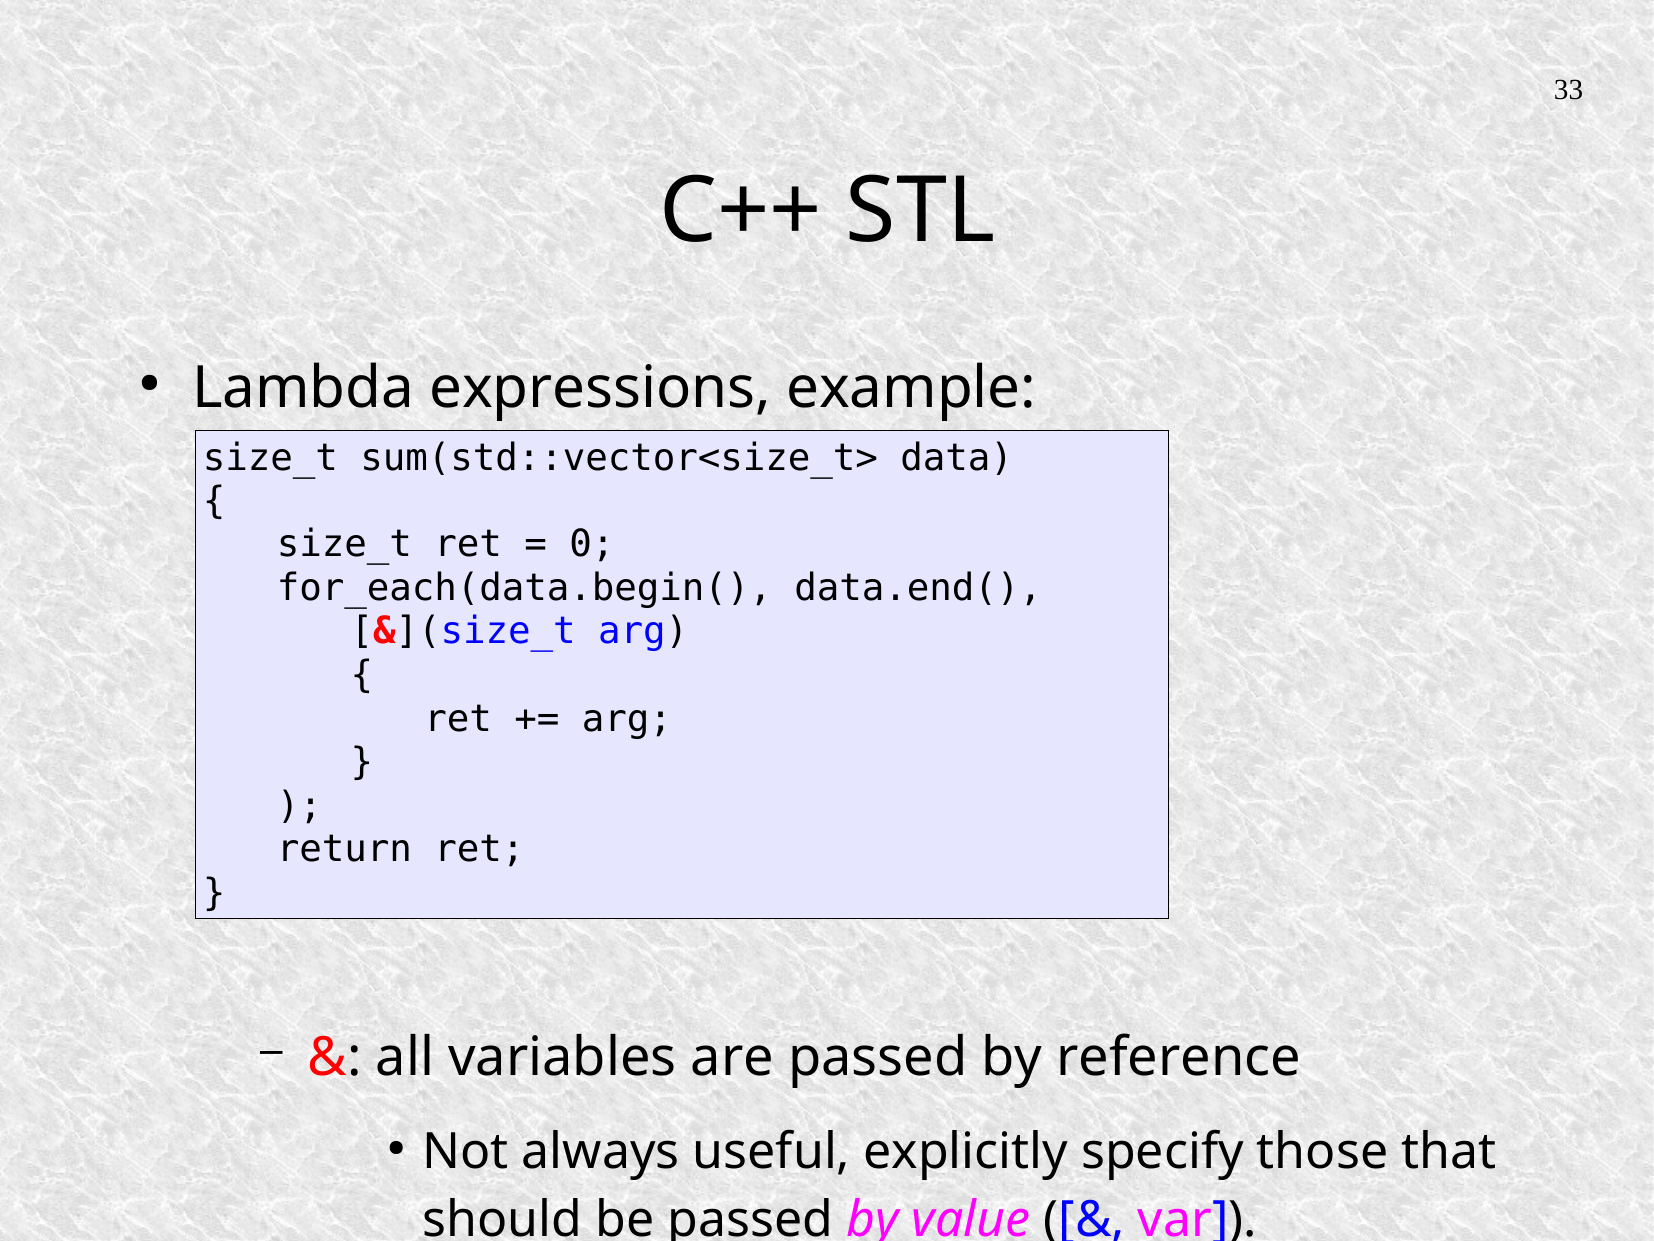

33
# C++ STL
Lambda expressions, example:
&: all variables are passed by reference
Not always useful, explicitly specify those that should be passed by value ([&, var]).
[=, ref] does the opposite
size_t sum(std::vector<size_t> data)
{
	size_t ret = 0;
	for_each(data.begin(), data.end(),
		[&](size_t arg)
		{
 			ret += arg;
		}
	);
	return ret;
}